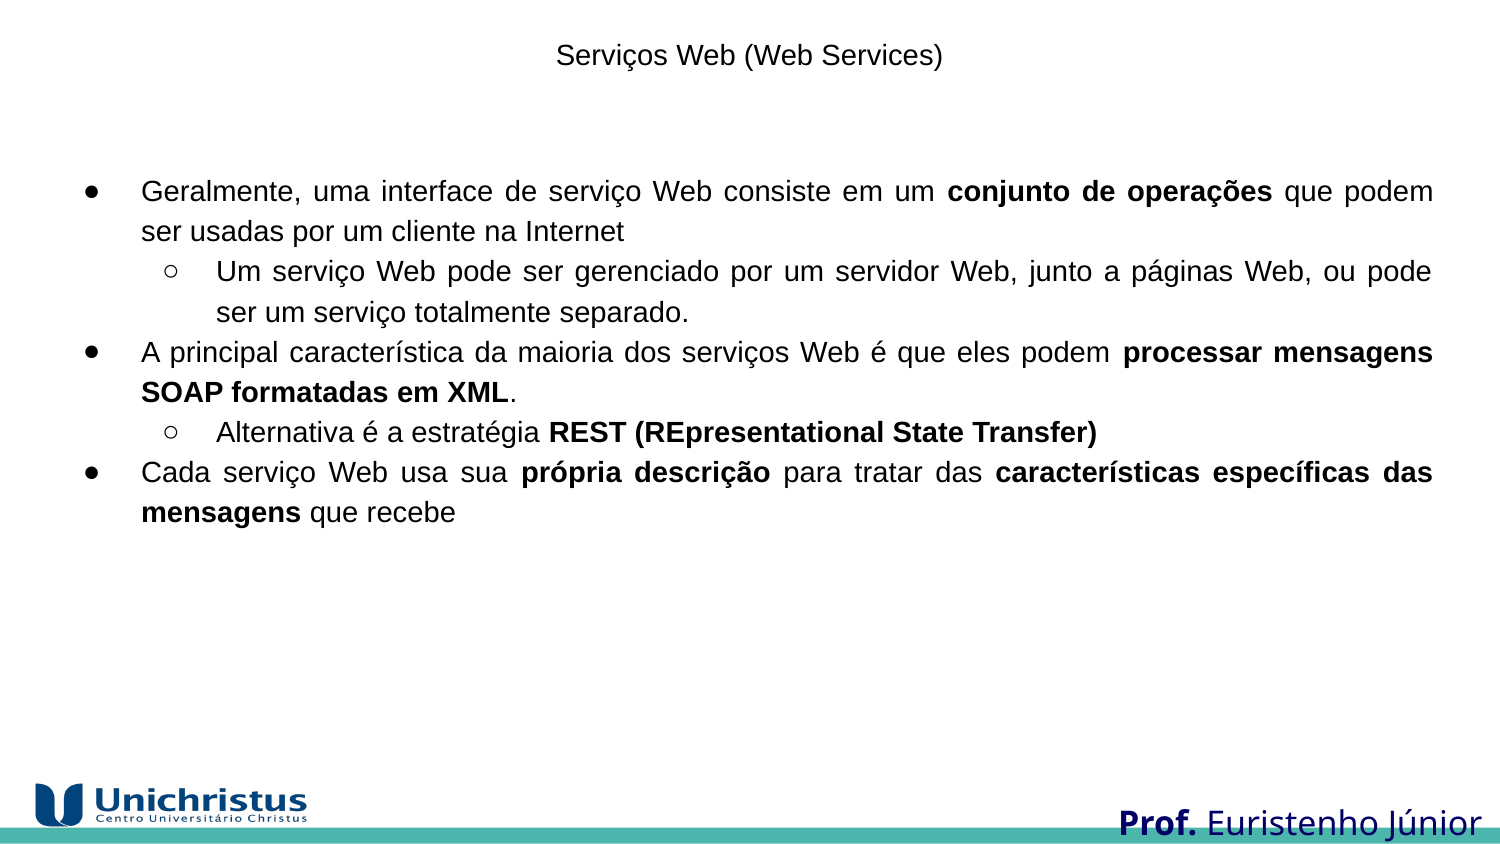

# Serviços Web (Web Services)
Geralmente, uma interface de serviço Web consiste em um conjunto de operações que podem ser usadas por um cliente na Internet
Um serviço Web pode ser gerenciado por um servidor Web, junto a páginas Web, ou pode ser um serviço totalmente separado.
A principal característica da maioria dos serviços Web é que eles podem processar mensagens SOAP formatadas em XML.
Alternativa é a estratégia REST (REpresentational State Transfer)
Cada serviço Web usa sua própria descrição para tratar das características específicas das mensagens que recebe
Prof. Euristenho Júnior